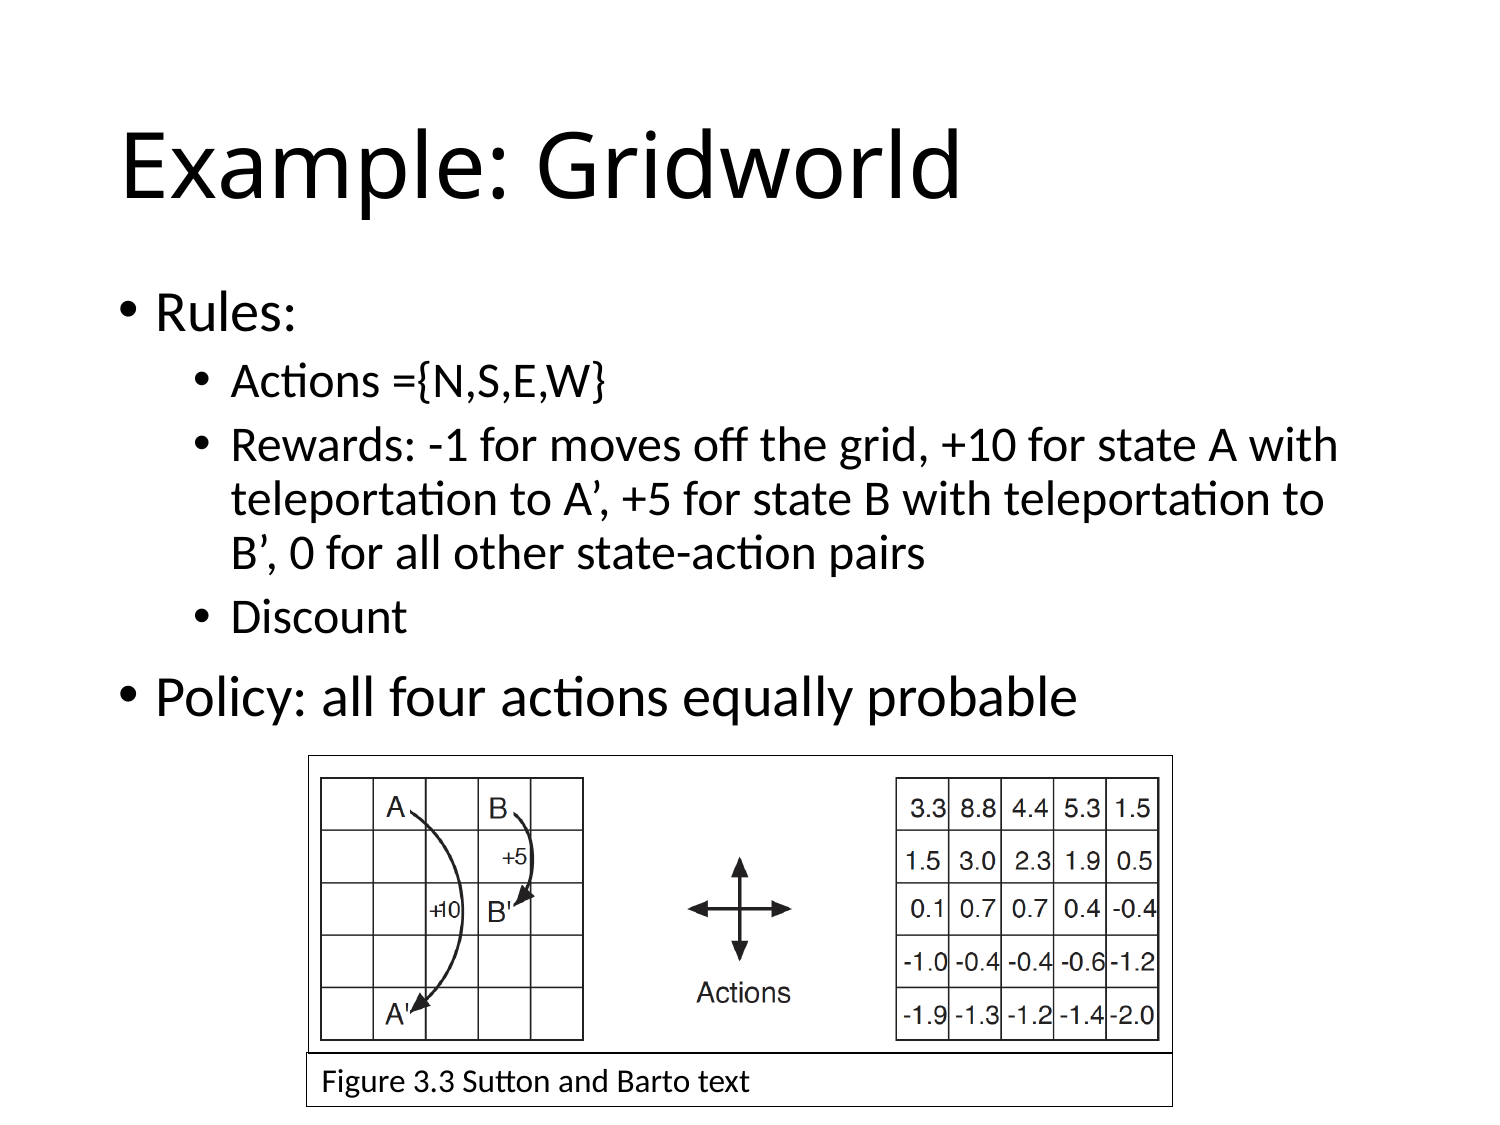

# Example: Gridworld
Rules:
Actions ={N,S,E,W}
Rewards: -1 for moves off the grid, +10 for state A with teleportation to A’, +5 for state B with teleportation to B’, 0 for all other state-action pairs
Discount
Policy: all four actions equally probable
Figure 3.3 Sutton and Barto text